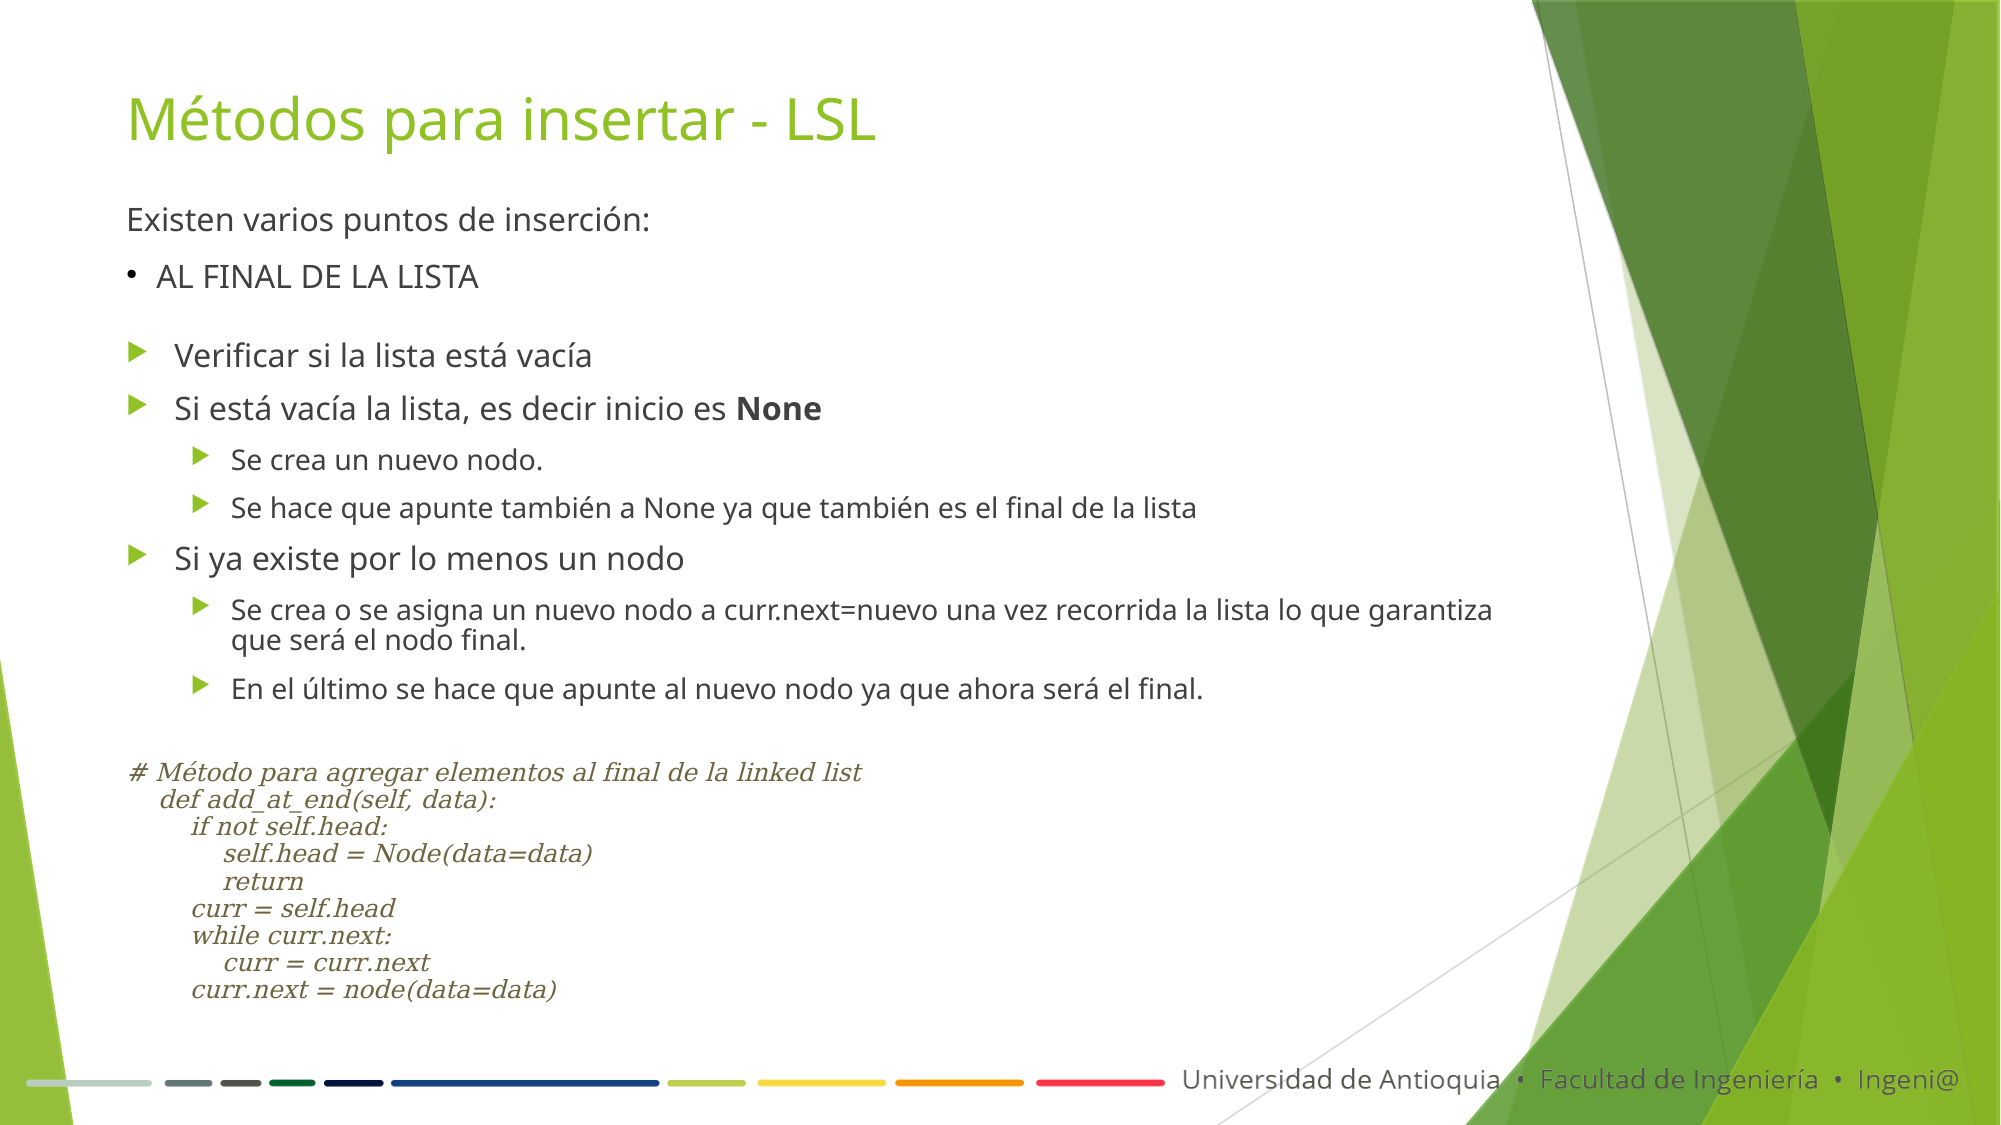

Métodos para insertar - LSL
# Existen varios puntos de inserción:
AL FINAL DE LA LISTA
Verificar si la lista está vacía
Si está vacía la lista, es decir inicio es None
Se crea un nuevo nodo.
Se hace que apunte también a None ya que también es el final de la lista
Si ya existe por lo menos un nodo
Se crea o se asigna un nuevo nodo a curr.next=nuevo una vez recorrida la lista lo que garantiza que será el nodo final.
En el último se hace que apunte al nuevo nodo ya que ahora será el final.
# Método para agregar elementos al final de la linked list
 def add_at_end(self, data):
 if not self.head:
 self.head = Node(data=data)
 return
 curr = self.head
 while curr.next:
 curr = curr.next
 curr.next = node(data=data)